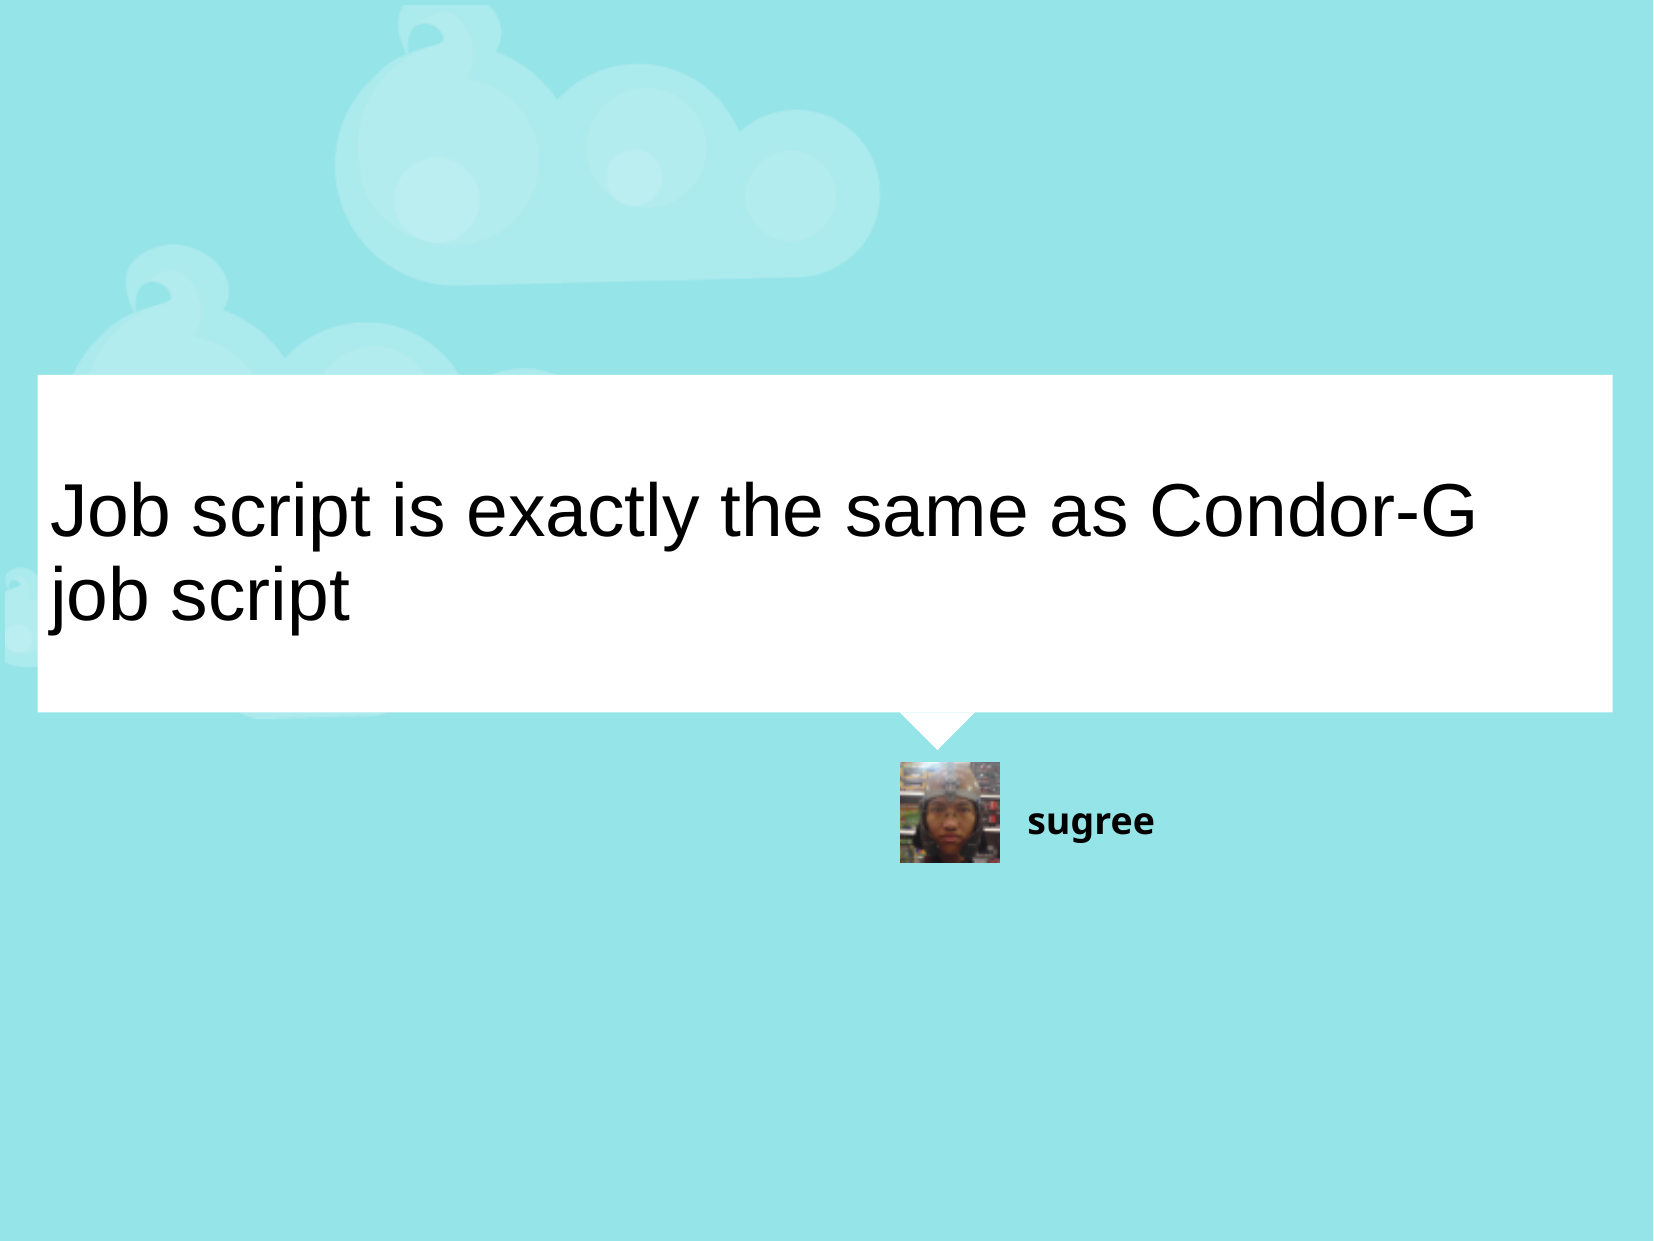

# Job script is exactly the same as Condor-G job script